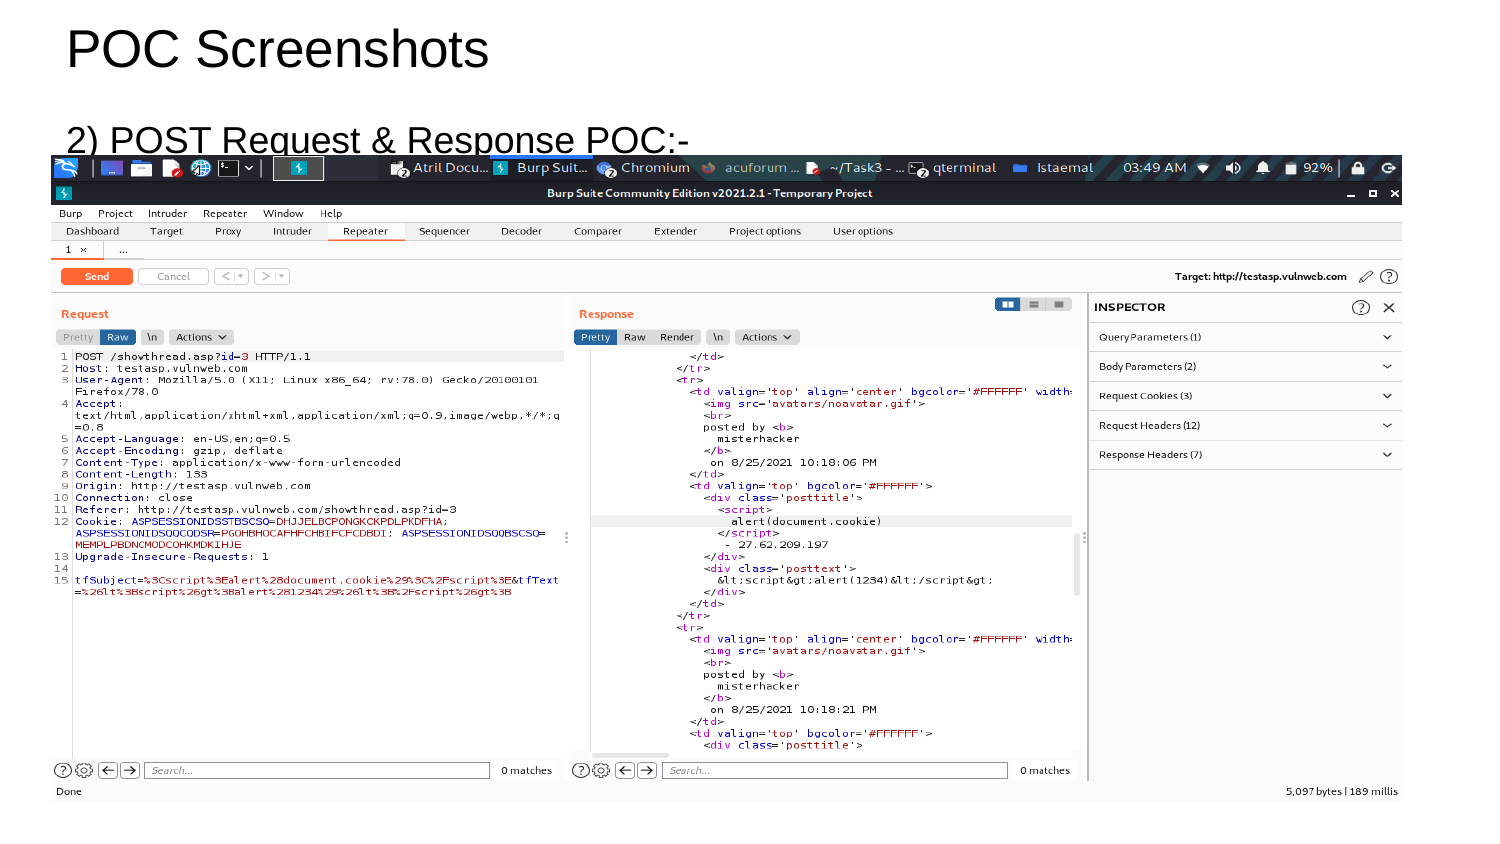

# POC Screenshots
2) POST Request & Response POC:-